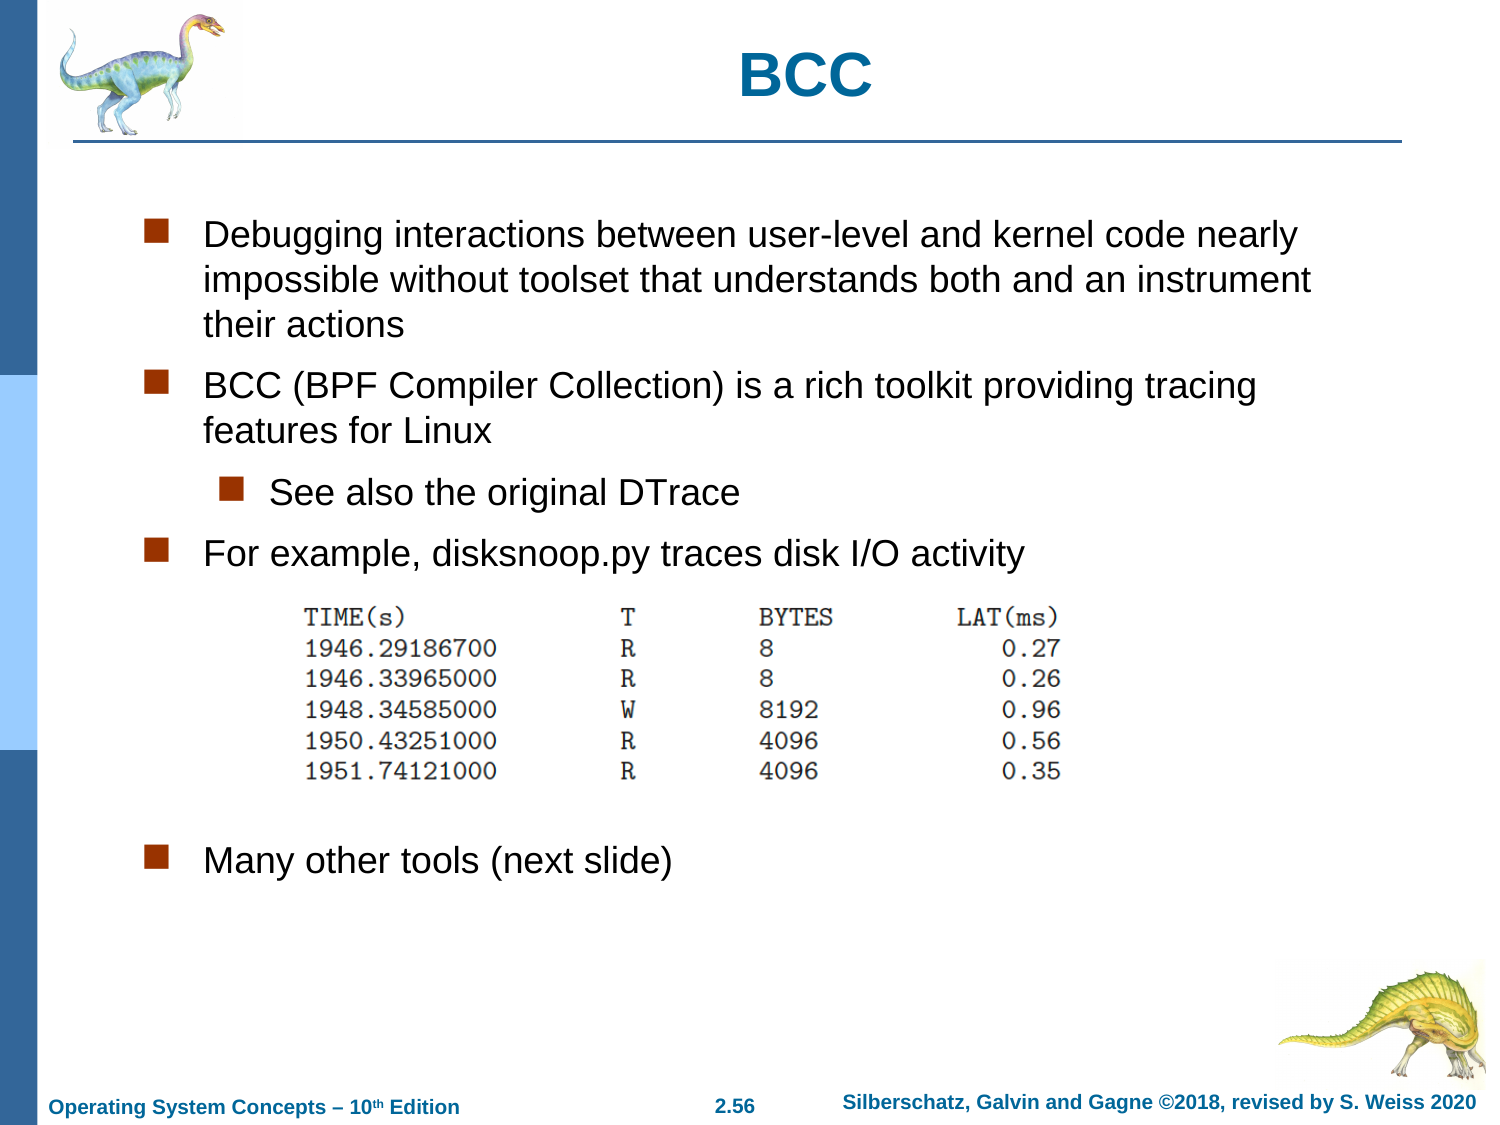

# BCC
Debugging interactions between user-level and kernel code nearly impossible without toolset that understands both and an instrument their actions
BCC (BPF Compiler Collection) is a rich toolkit providing tracing features for Linux
See also the original DTrace
For example, disksnoop.py traces disk I/O activity
Many other tools (next slide)